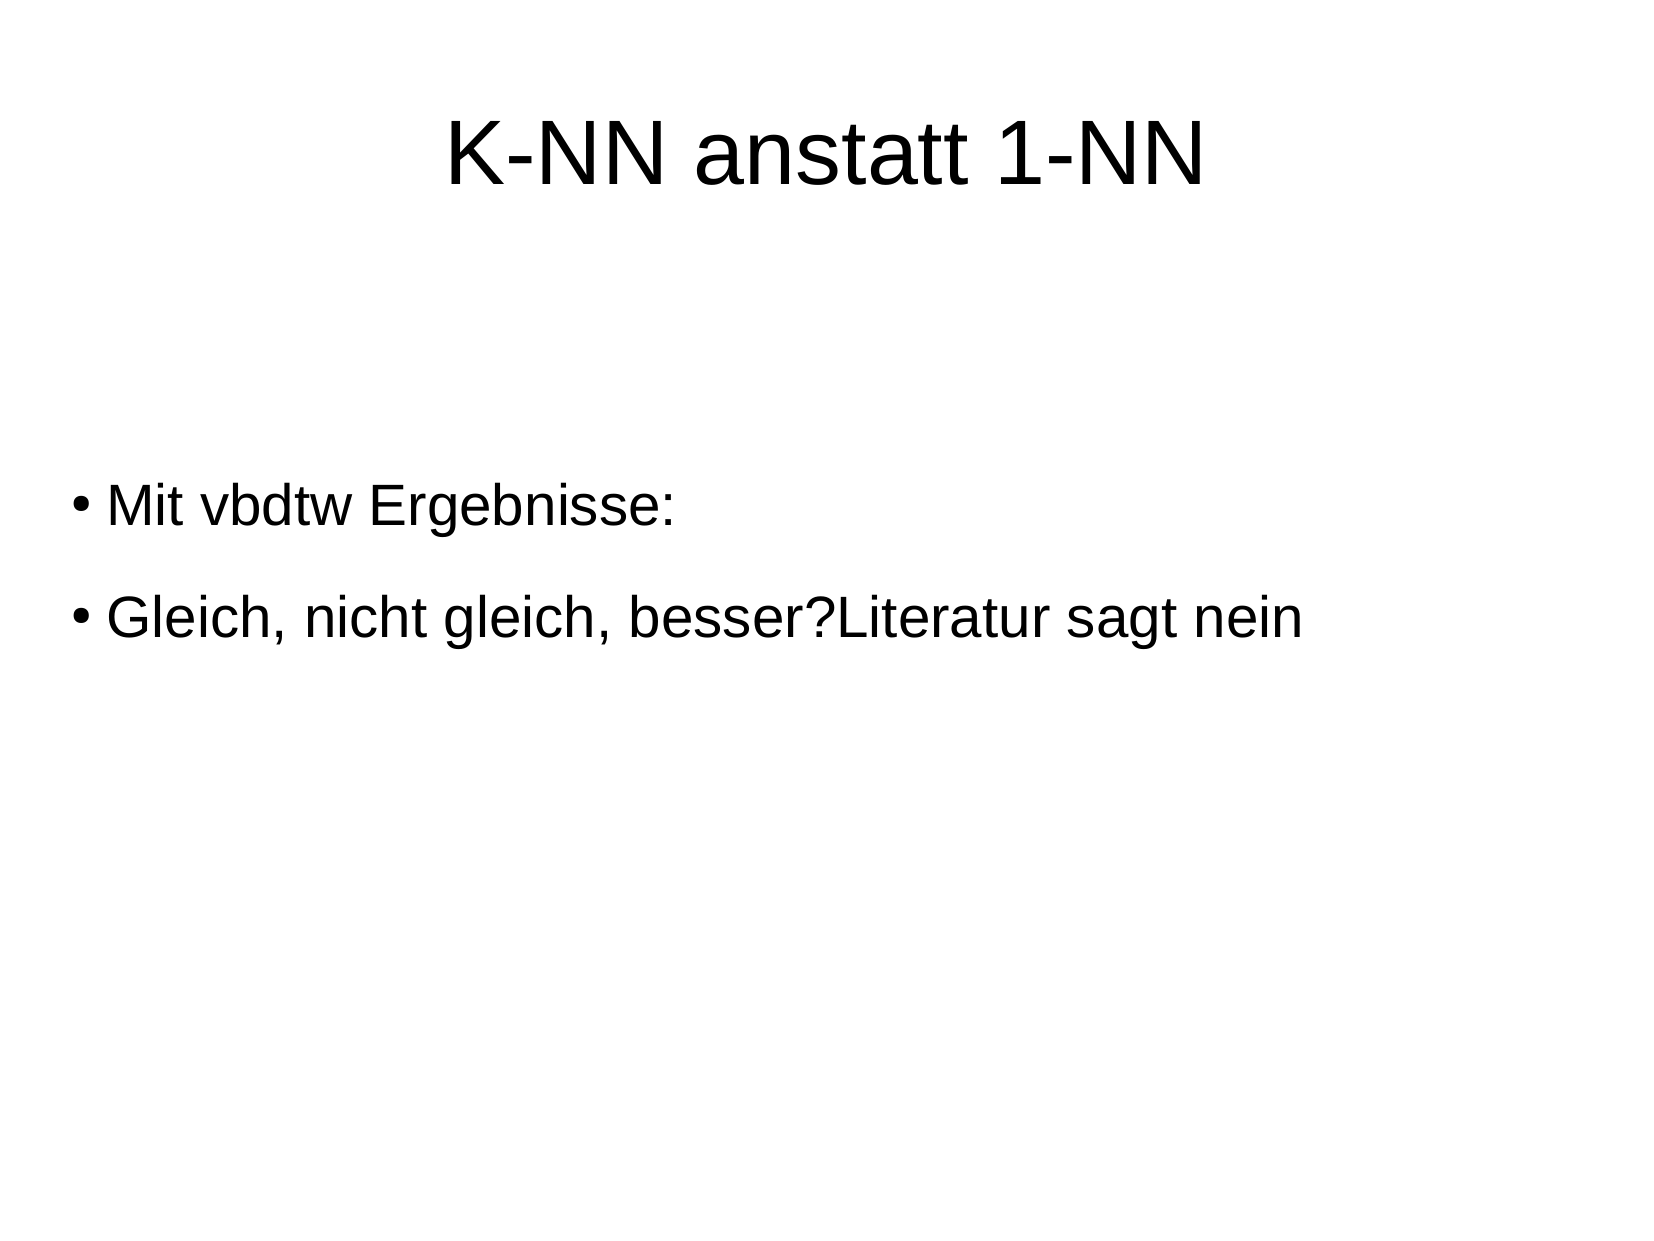

# K-NN anstatt 1-NN
Mit vbdtw Ergebnisse:
Gleich, nicht gleich, besser?Literatur sagt nein